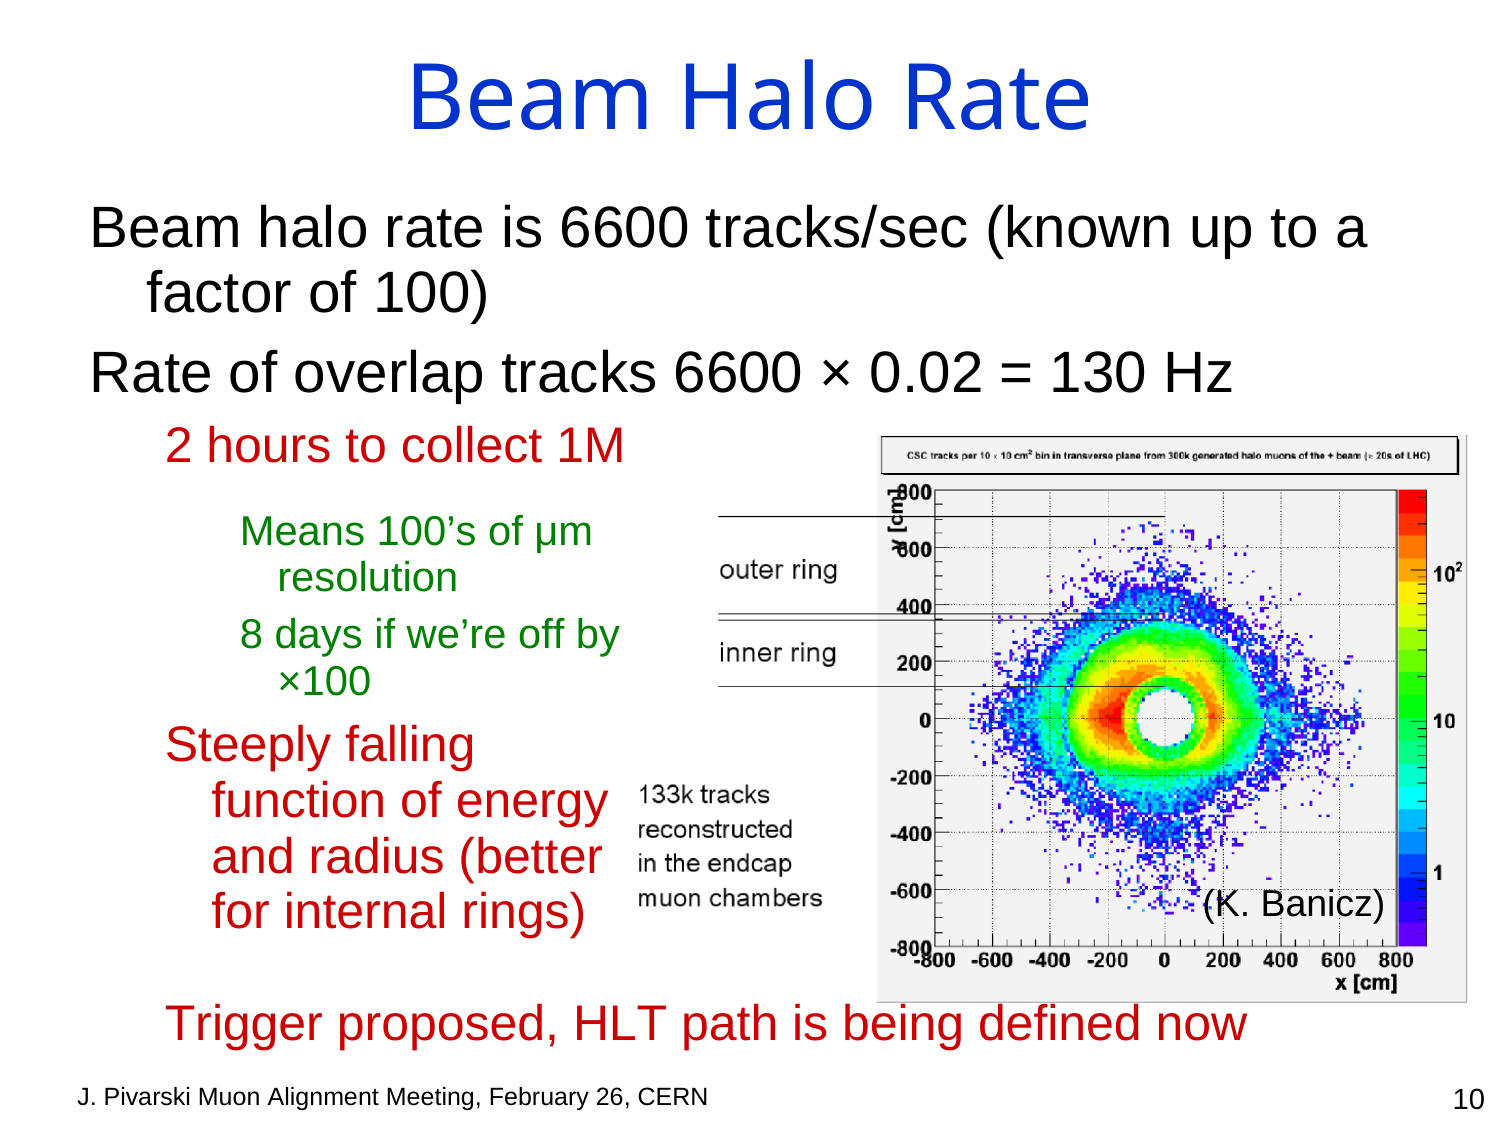

# Beam Halo Rate
Beam halo rate is 6600 tracks/sec (known up to a factor of 100)
Rate of overlap tracks 6600 × 0.02 = 130 Hz
2 hours to collect 1M muons
Means 100’s of μm resolution
8 days if we’re off by ×100
Steeply falling function of energy and radius (better for internal rings)
(K. Banicz)
Trigger proposed, HLT path is being defined now
10